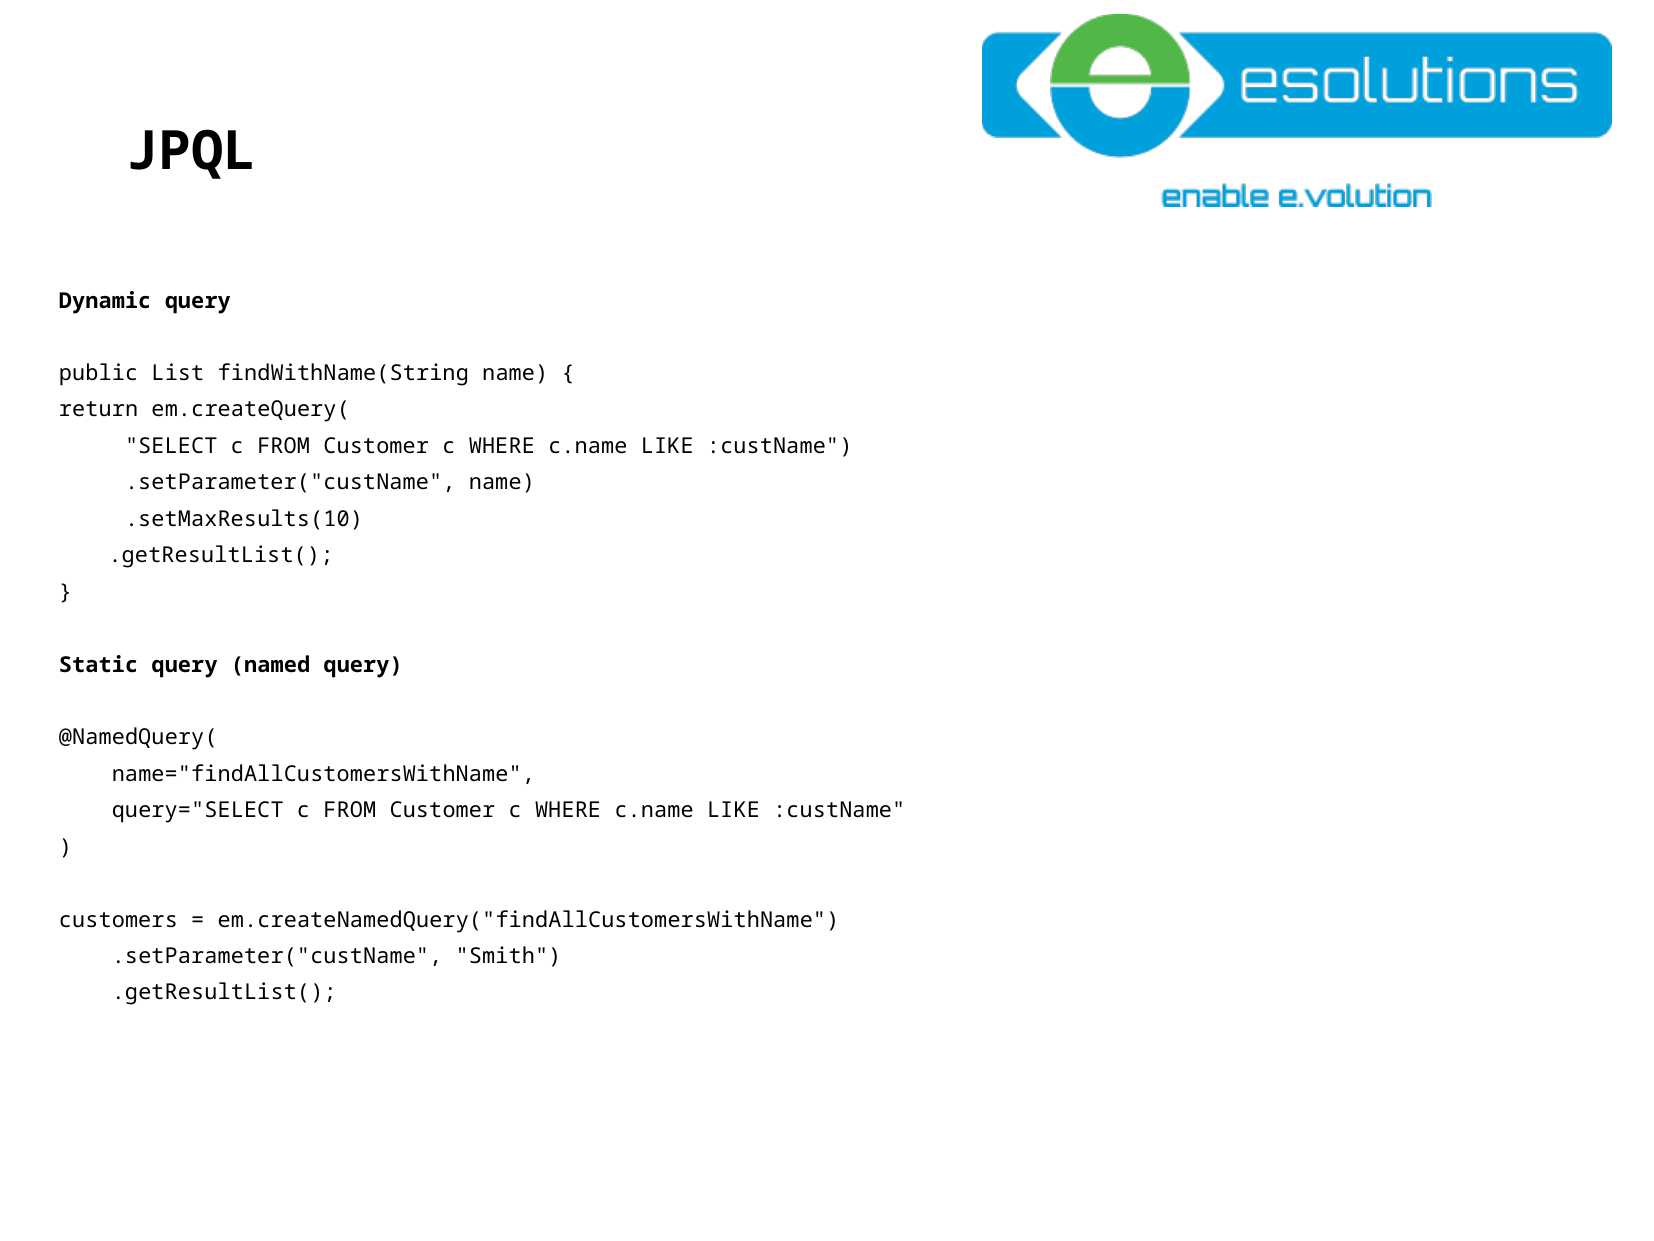

#
JPQL
Dynamic query
public List findWithName(String name) {
return em.createQuery(
 	 	"SELECT c FROM Customer c WHERE c.name LIKE :custName")
 	.setParameter("custName", name)
 	.setMaxResults(10)
 	 	.getResultList();
}
Static query (named query)
@NamedQuery(
 name="findAllCustomersWithName",
 query="SELECT c FROM Customer c WHERE c.name LIKE :custName"
)
customers = em.createNamedQuery("findAllCustomersWithName")
 .setParameter("custName", "Smith")
 .getResultList();